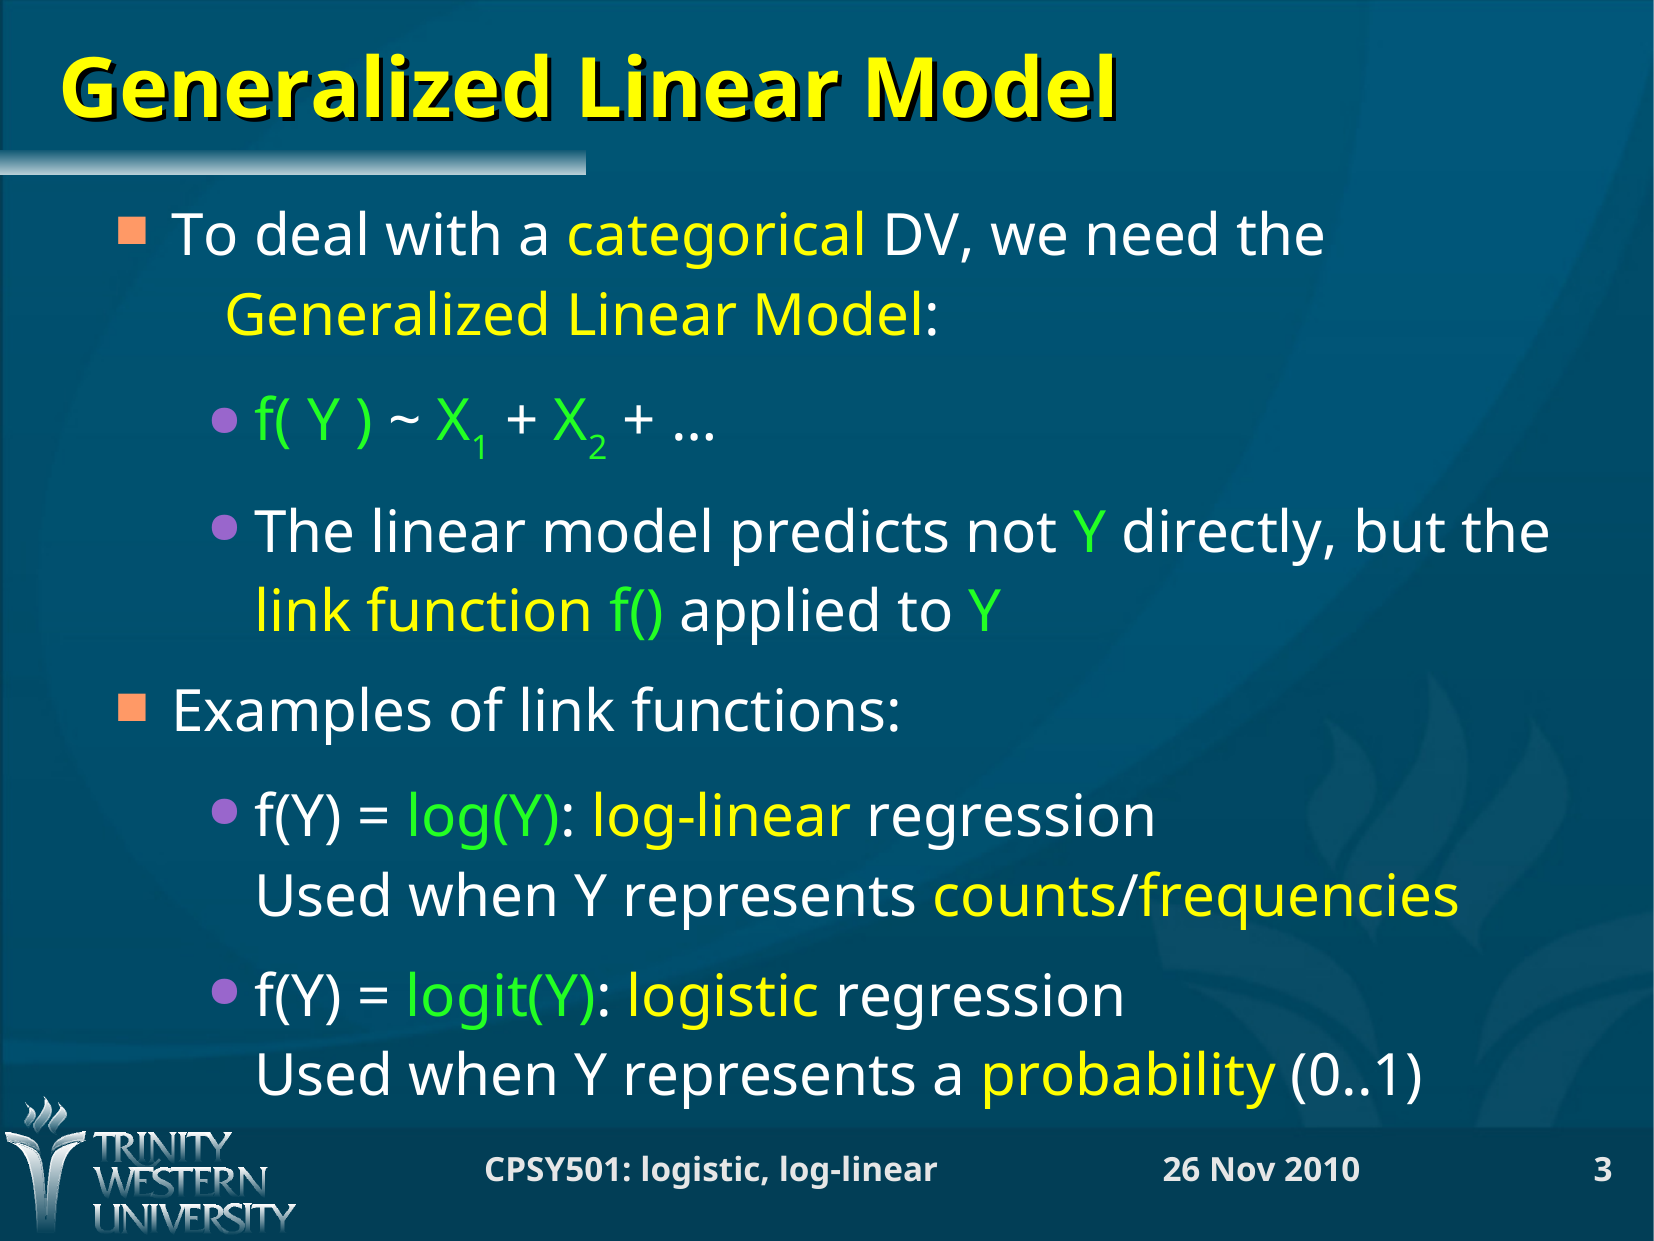

# Generalized Linear Model
To deal with a categorical DV, we need the Generalized Linear Model:
f( Y ) ~ X1 + X2 + …
The linear model predicts not Y directly, but the link function f() applied to Y
Examples of link functions:
f(Y) = log(Y): log-linear regression
Used when Y represents counts/frequencies
f(Y) = logit(Y): logistic regression
Used when Y represents a probability (0..1)
CPSY501: logistic, log-linear
26 Nov 2010
3